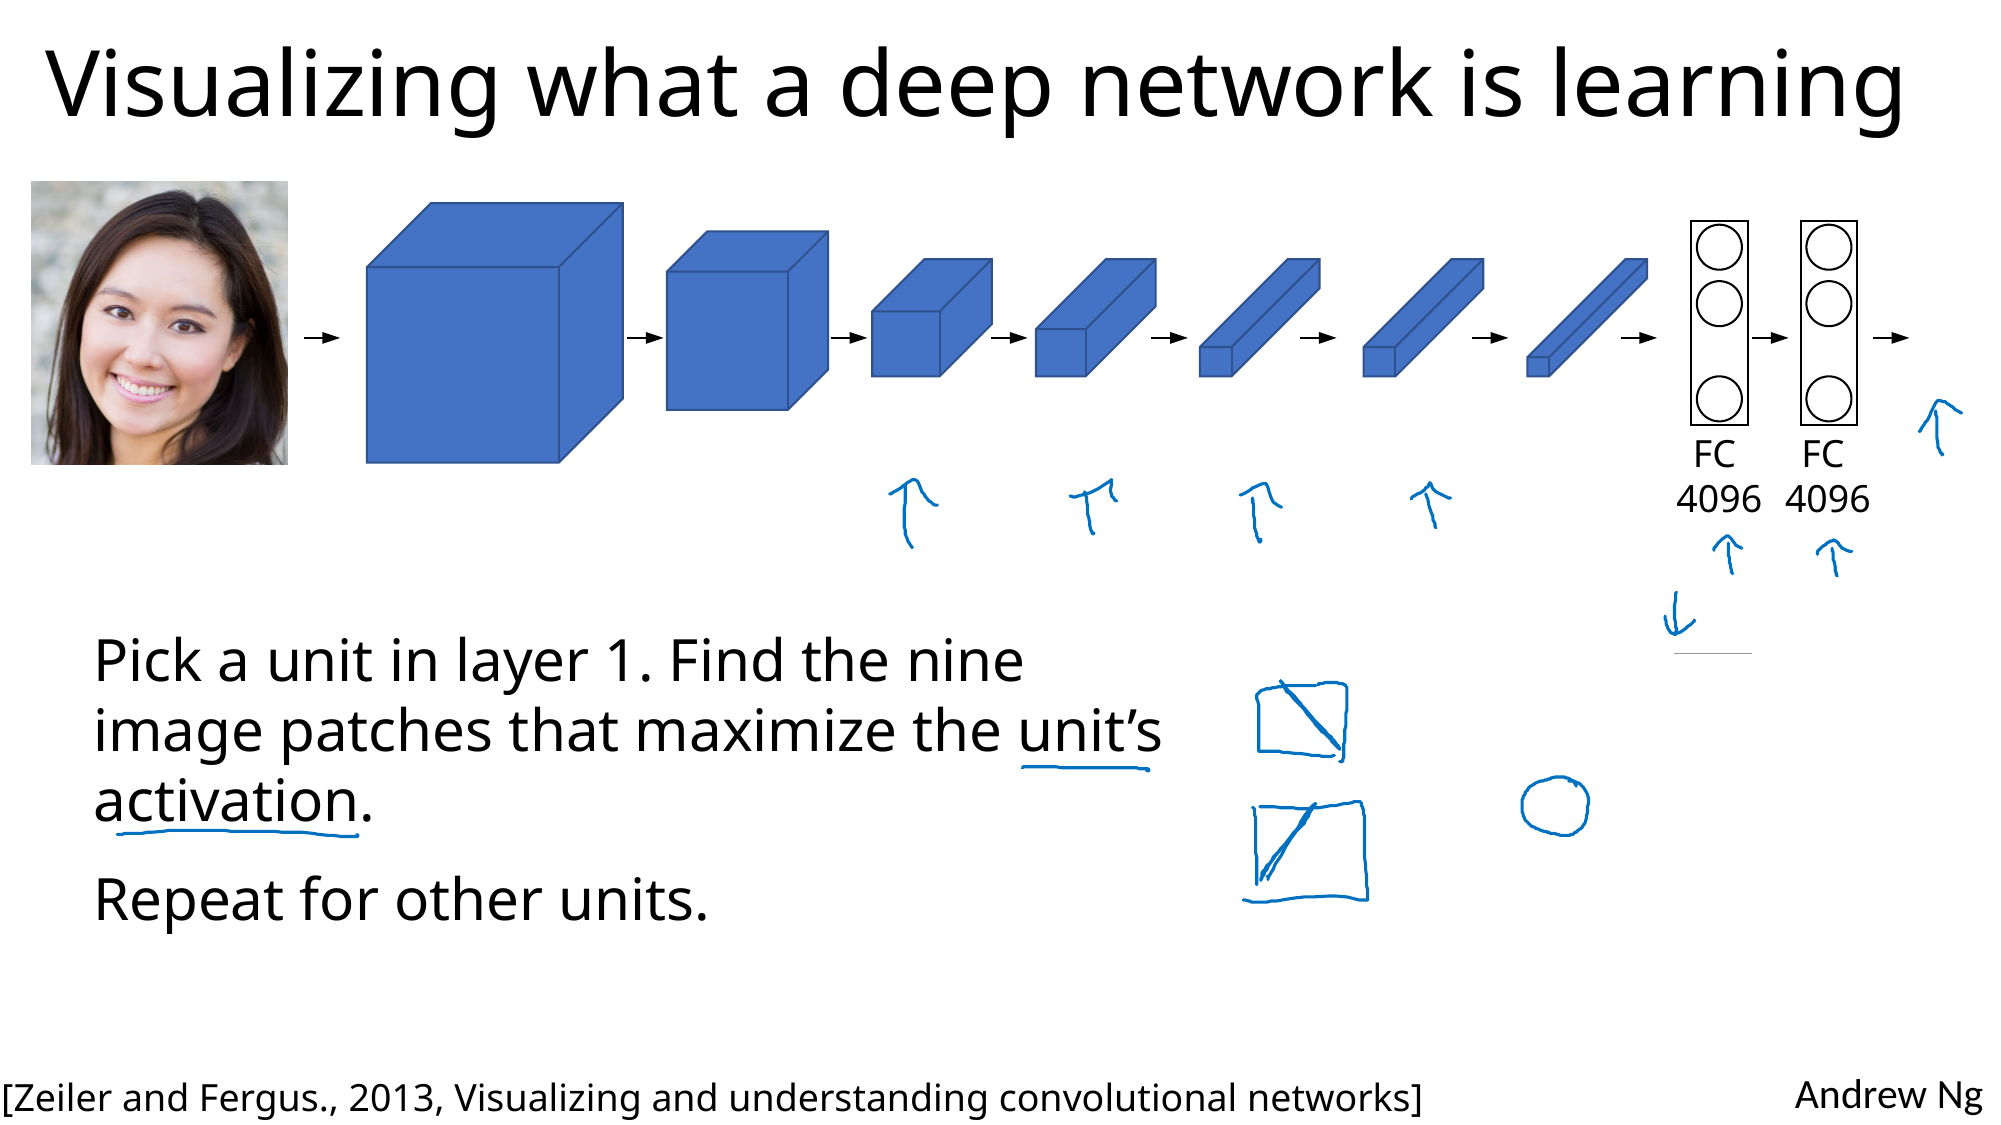

Note: 3 by 3 max pool with stride 2:
# Visualizing what a deep network is learning
FC
4096
FC
4096
Pick a unit in layer 1. Find the nine image patches that maximize the unit’s activation.
Repeat for other units.
[Zeiler and Fergus., 2013, Visualizing and understanding convolutional networks]